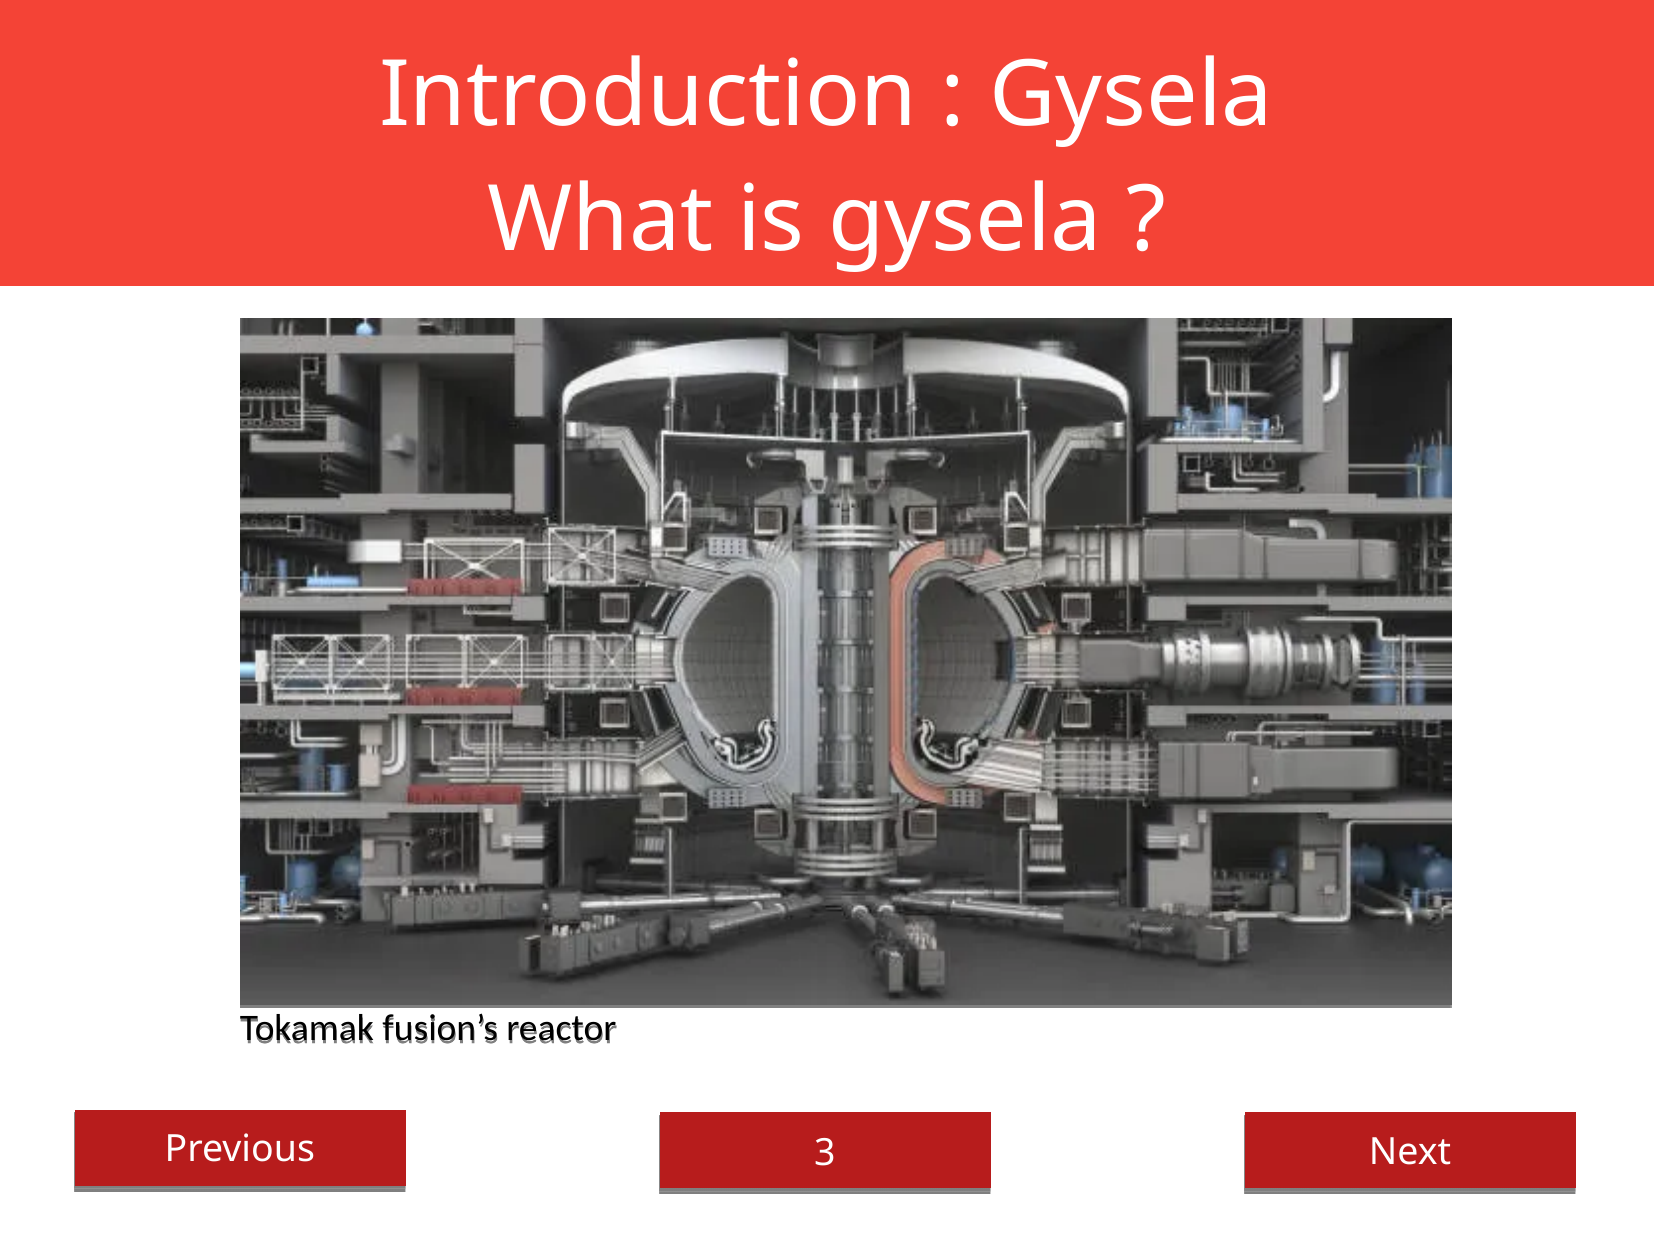

# Introduction : Gysela What is gysela ?
Tokamak fusion’s reactor
Previous
Next